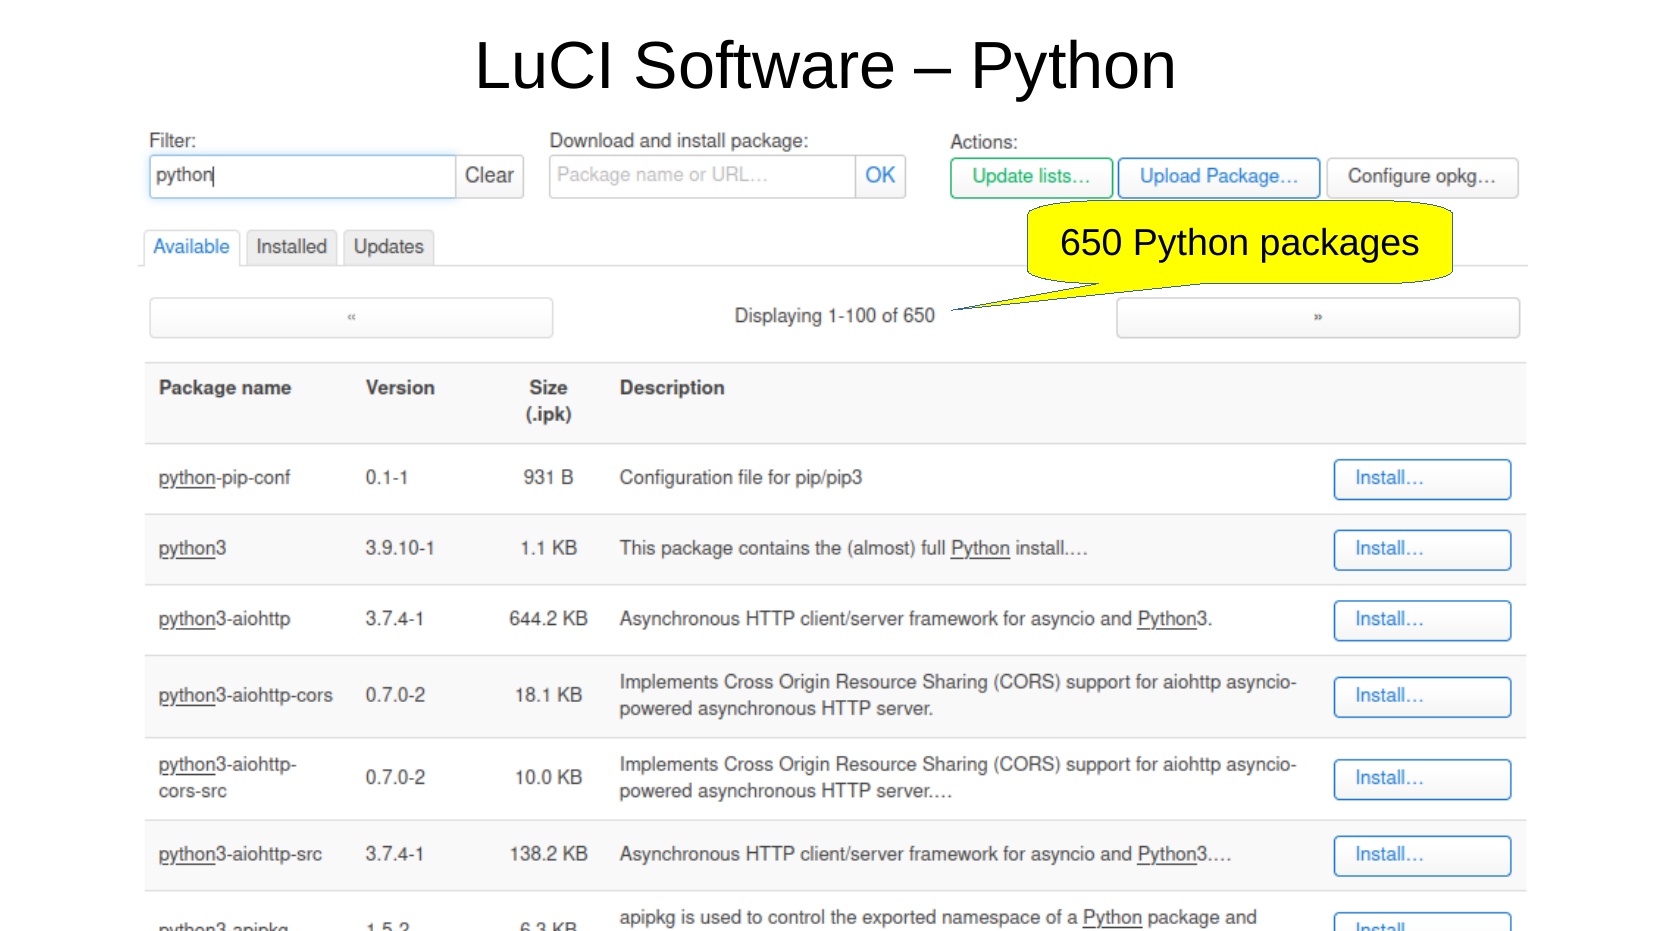

# LuCI Software – Python
650 Python packages